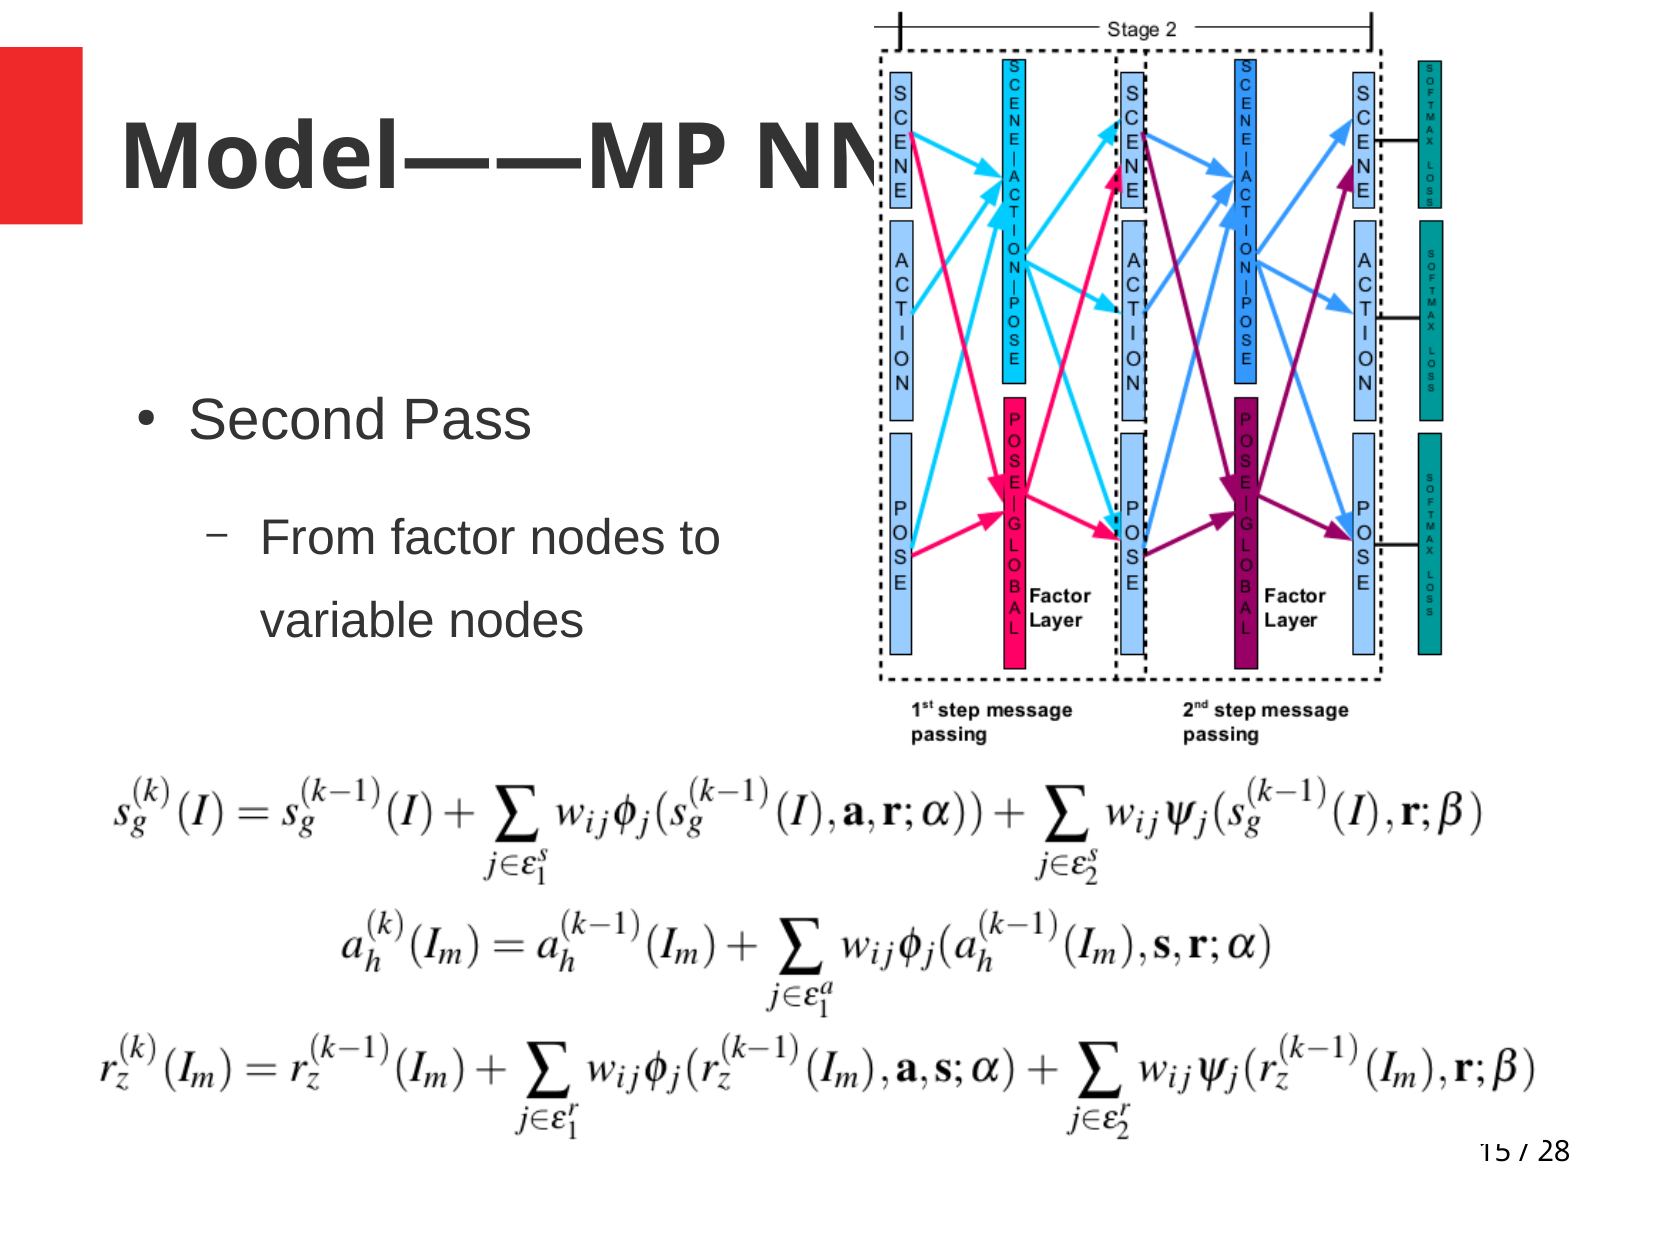

# Model——MP NN
Second Pass
From factor nodes to variable nodes
15